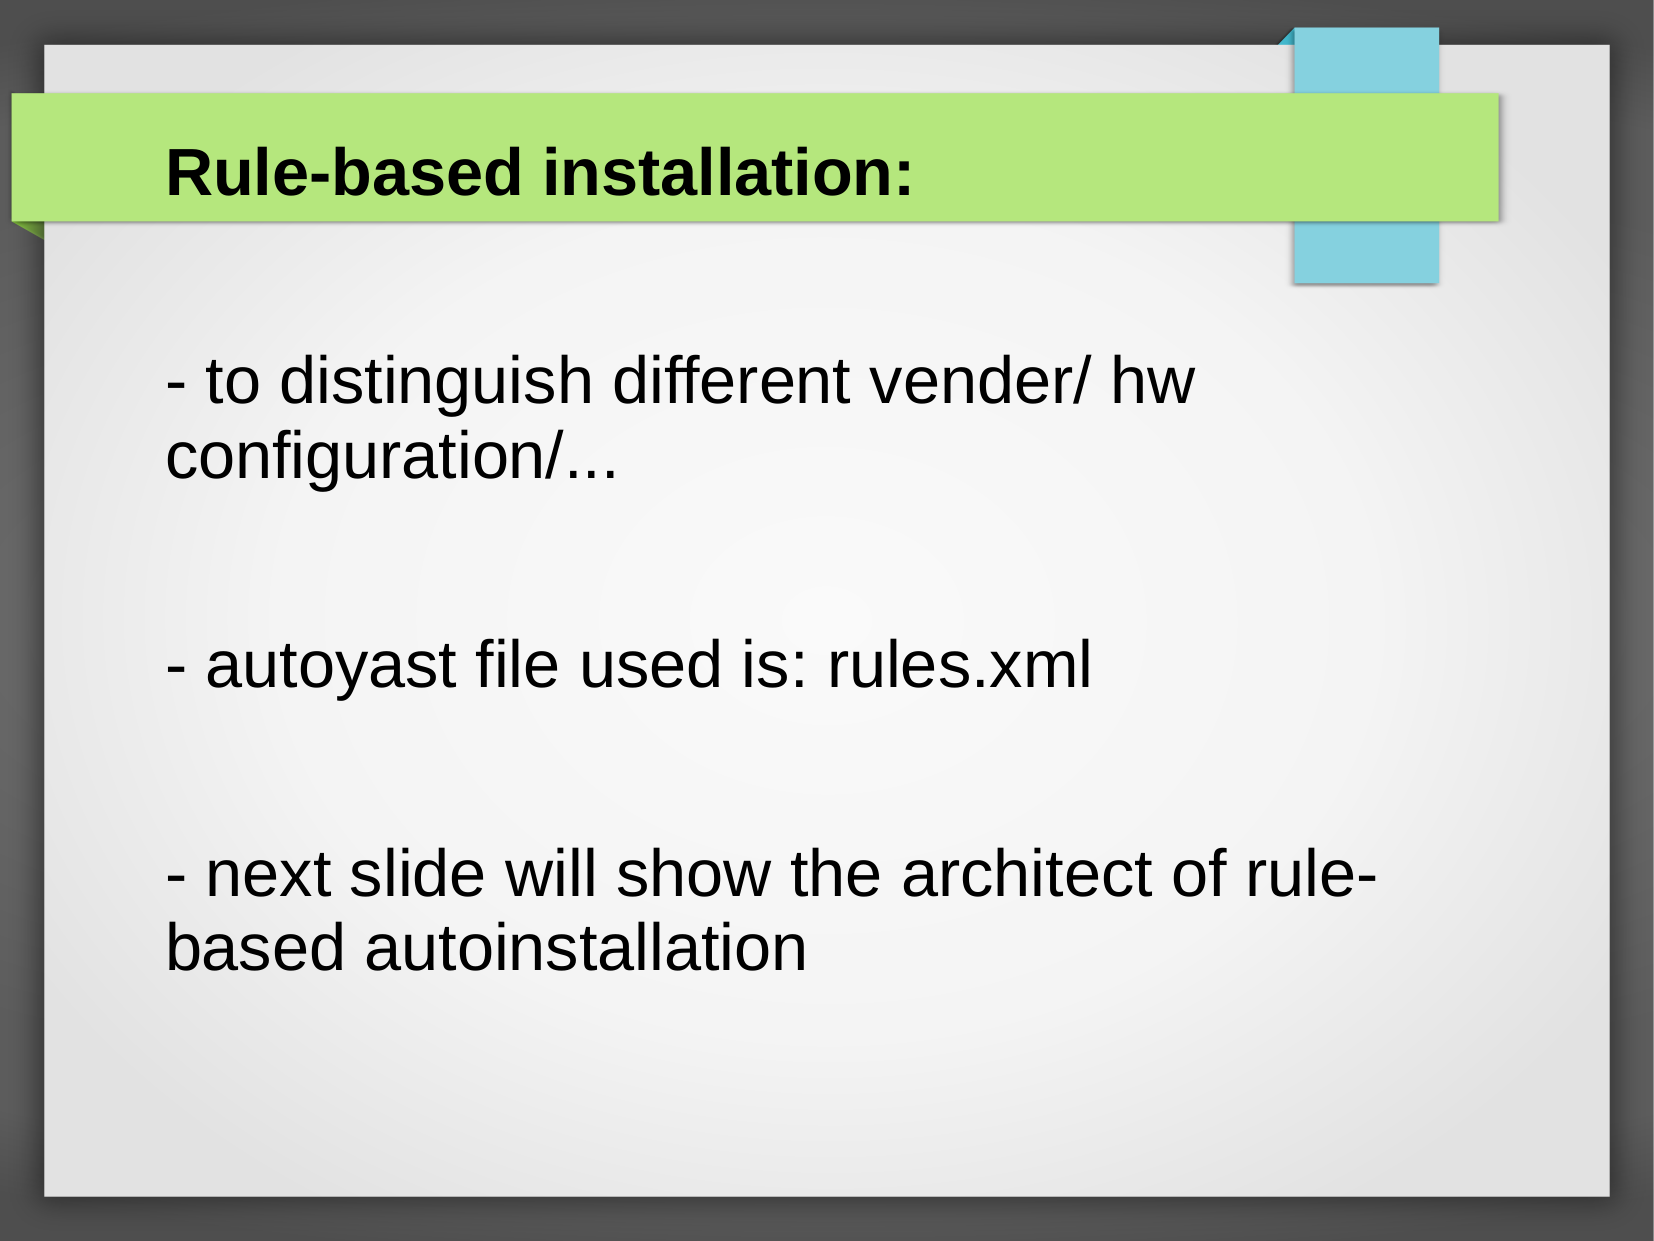

# Rule-based installation:
- to distinguish different vender/ hw configuration/...
- autoyast file used is: rules.xml
- next slide will show the architect of rule-based autoinstallation